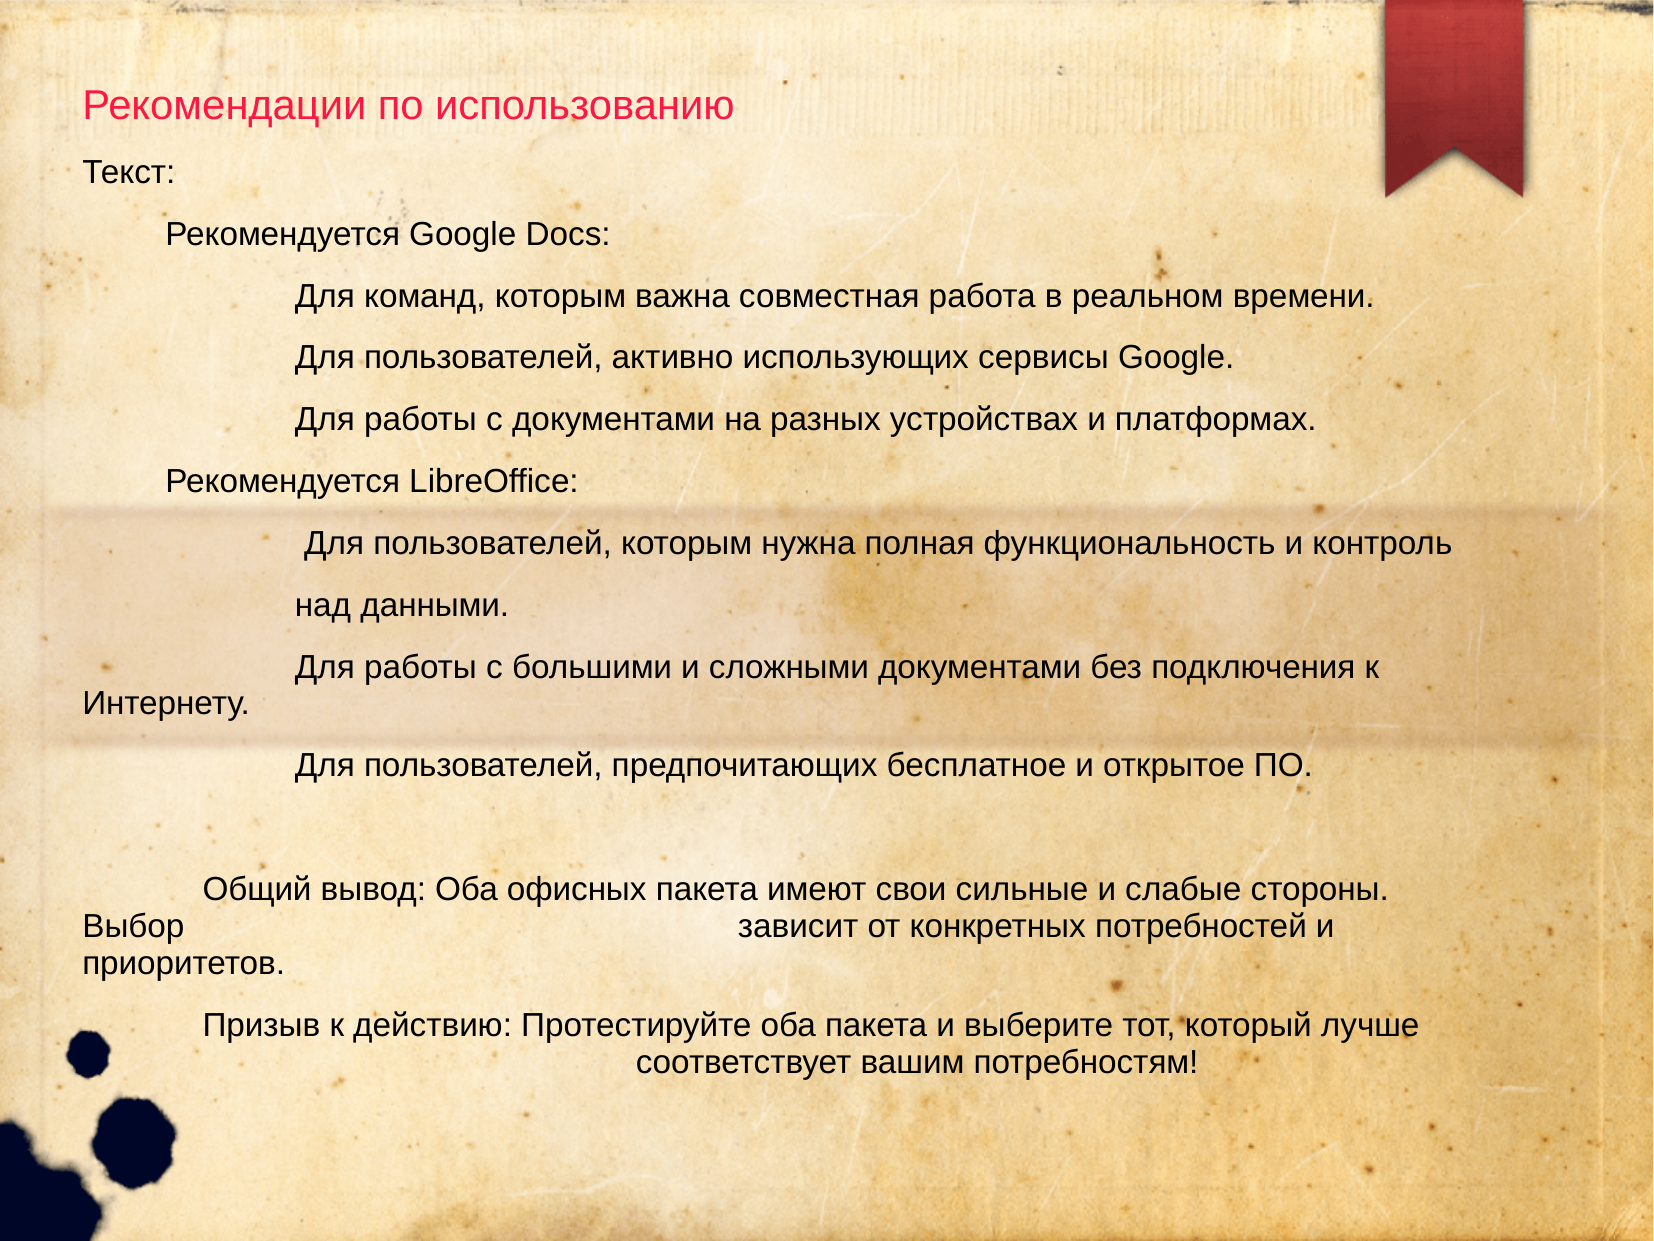

Рекомендации по использованию
Текст:
 Рекомендуется Google Docs:
 Для команд, которым важна совместная работа в реальном времени.
 Для пользователей, активно использующих сервисы Google.
 Для работы с документами на разных устройствах и платформах.
 Рекомендуется LibreOffice:
 Для пользователей, которым нужна полная функциональность и контроль
 над данными.
 Для работы с большими и сложными документами без подключения к Интернету.
 Для пользователей, предпочитающих бесплатное и открытое ПО.
 Общий вывод: Оба офисных пакета имеют свои сильные и слабые стороны. Выбор зависит от конкретных потребностей и приоритетов.
 Призыв к действию: Протестируйте оба пакета и выберите тот, который лучше соответствует вашим потребностям!